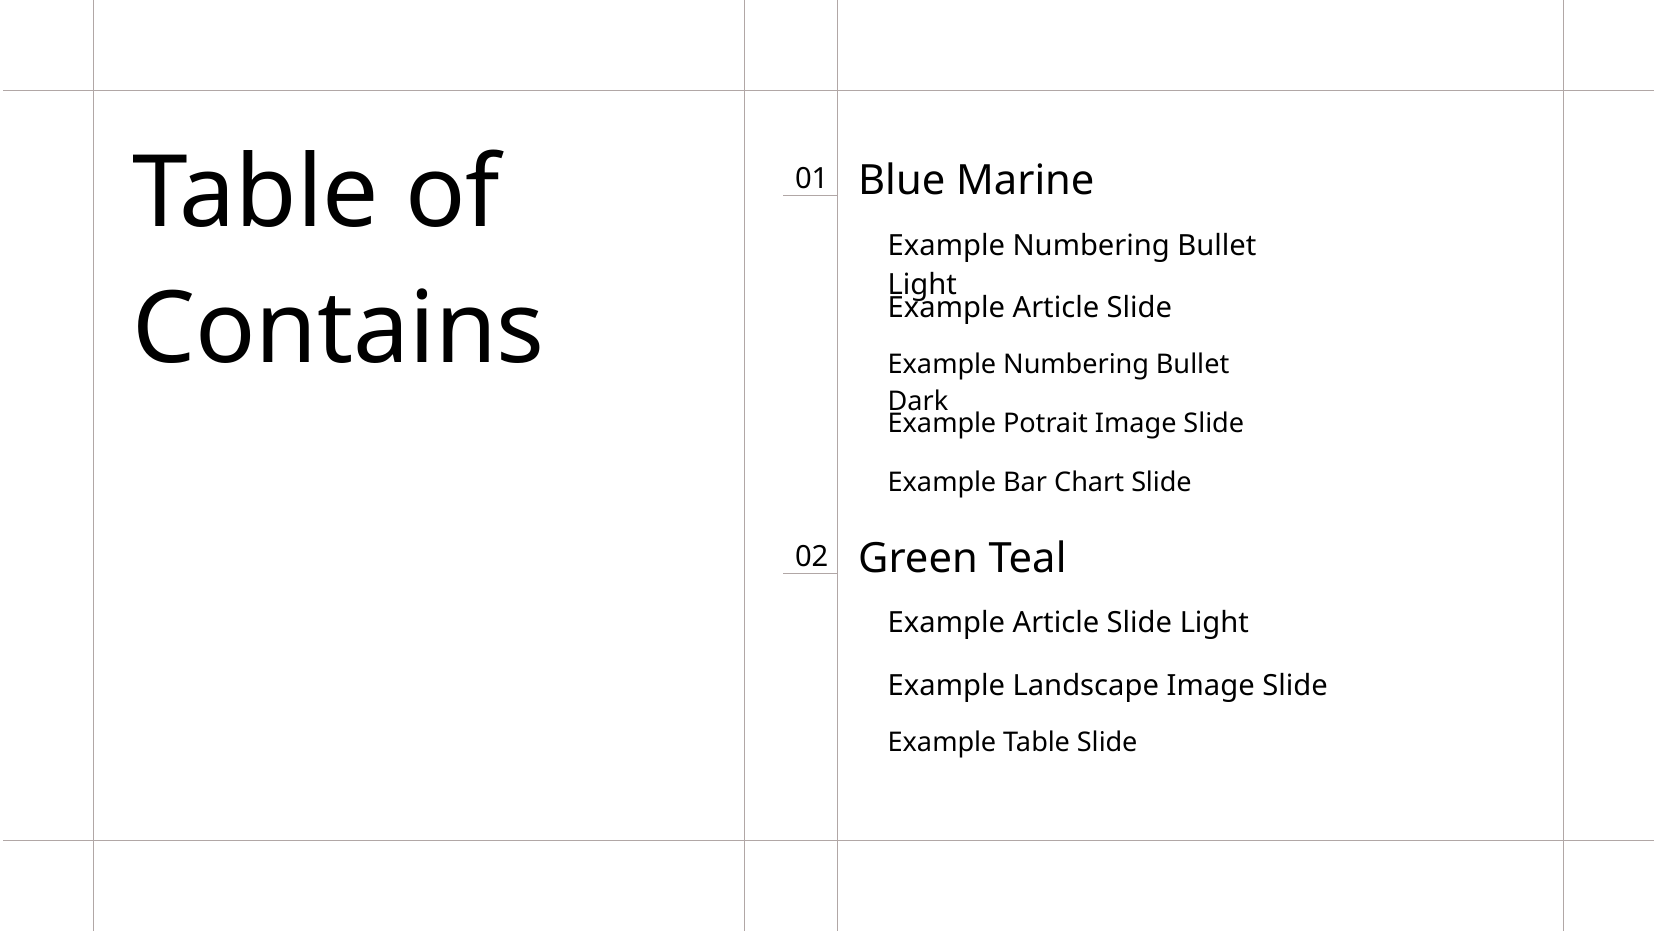

Table of
Contains
Blue Marine
01
Example Numbering Bullet Light
Example Article Slide
Example Numbering Bullet Dark
Example Potrait Image Slide
Example Bar Chart Slide
Green Teal
02
Example Article Slide Light
Example Landscape Image Slide
Example Table Slide